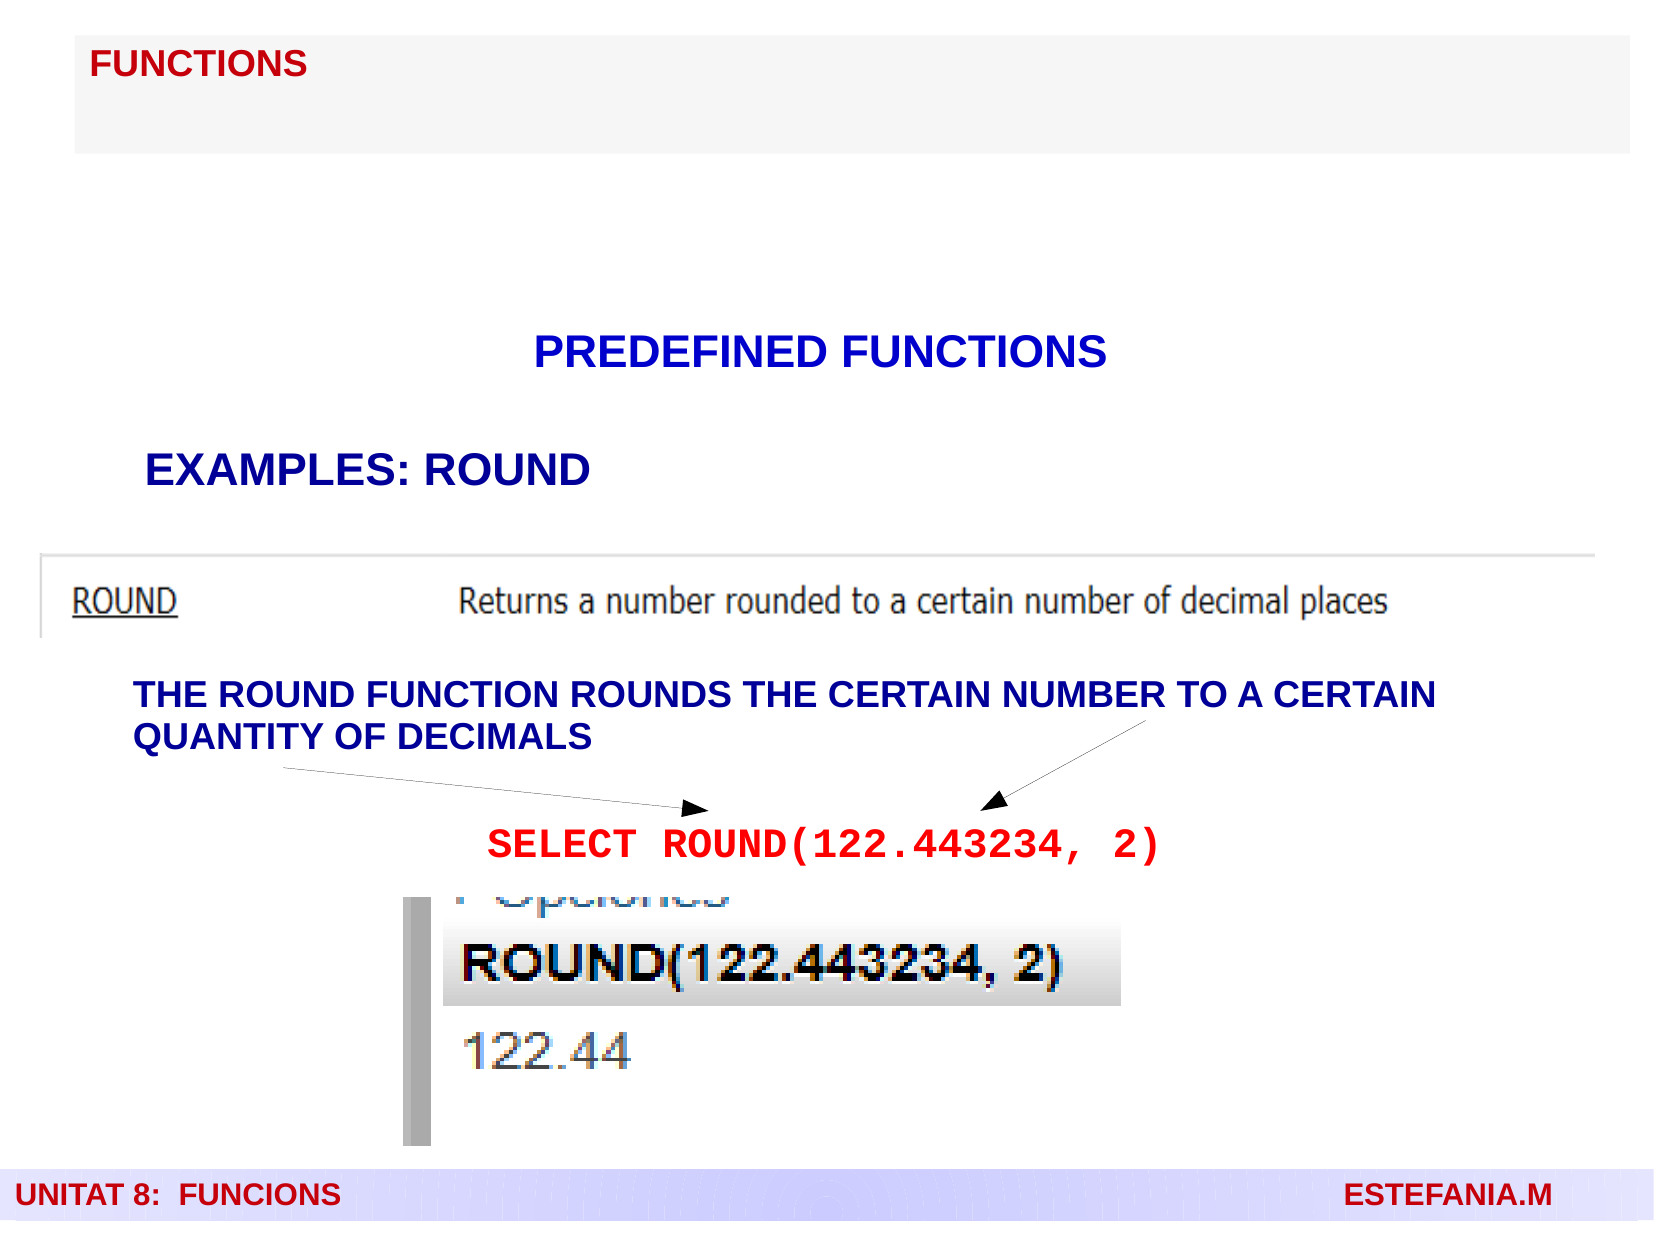

FUNCTIONS
PREDEFINED FUNCTIONS
EXAMPLES: ROUND
THE ROUND FUNCTION ROUNDS THE CERTAIN NUMBER TO A CERTAIN QUANTITY OF DECIMALS
SELECT ROUND(122.443234, 2)
UNITAT 8: FUNCIONS													 	ESTEFANIA.M